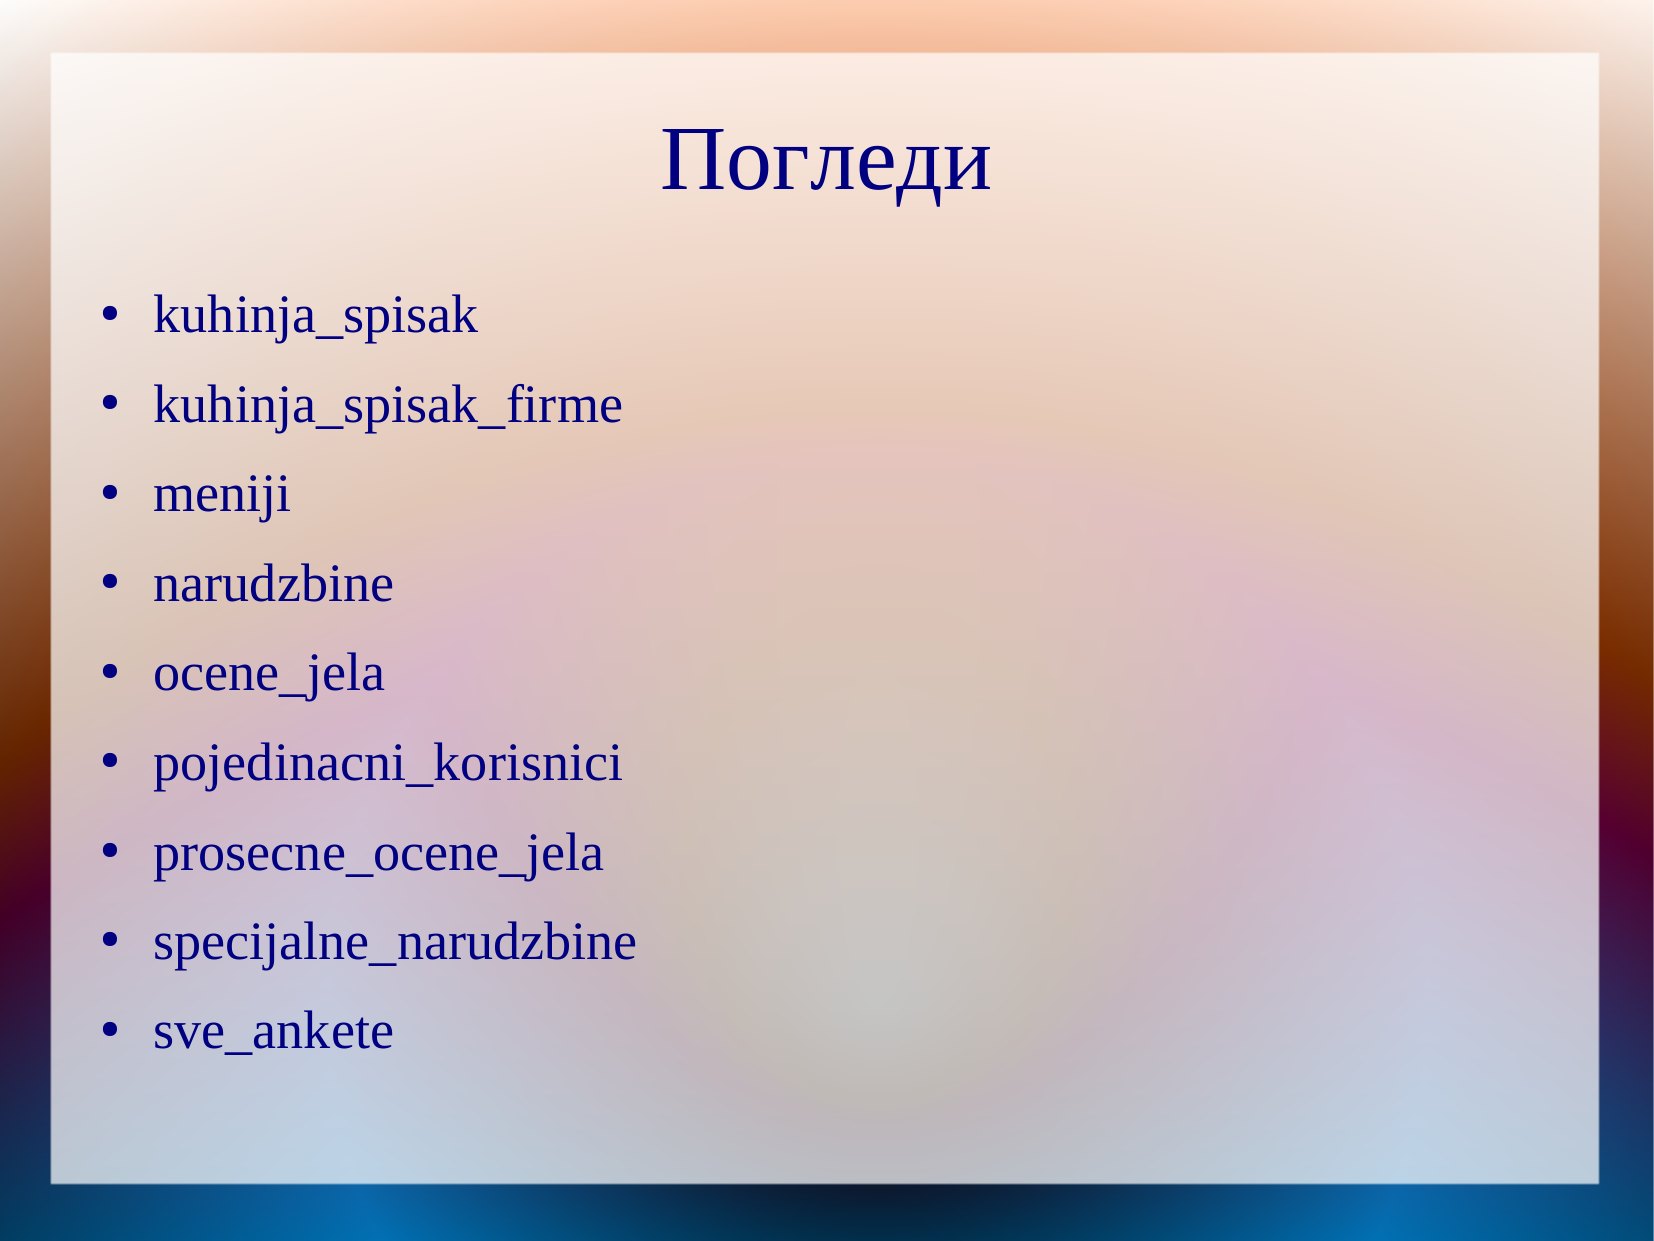

# Погледи
kuhinja_spisak
kuhinja_spisak_firme
meniji
narudzbine
ocene_jela
pojedinacni_korisnici
prosecne_ocene_jela
specijalne_narudzbine
sve_ankete